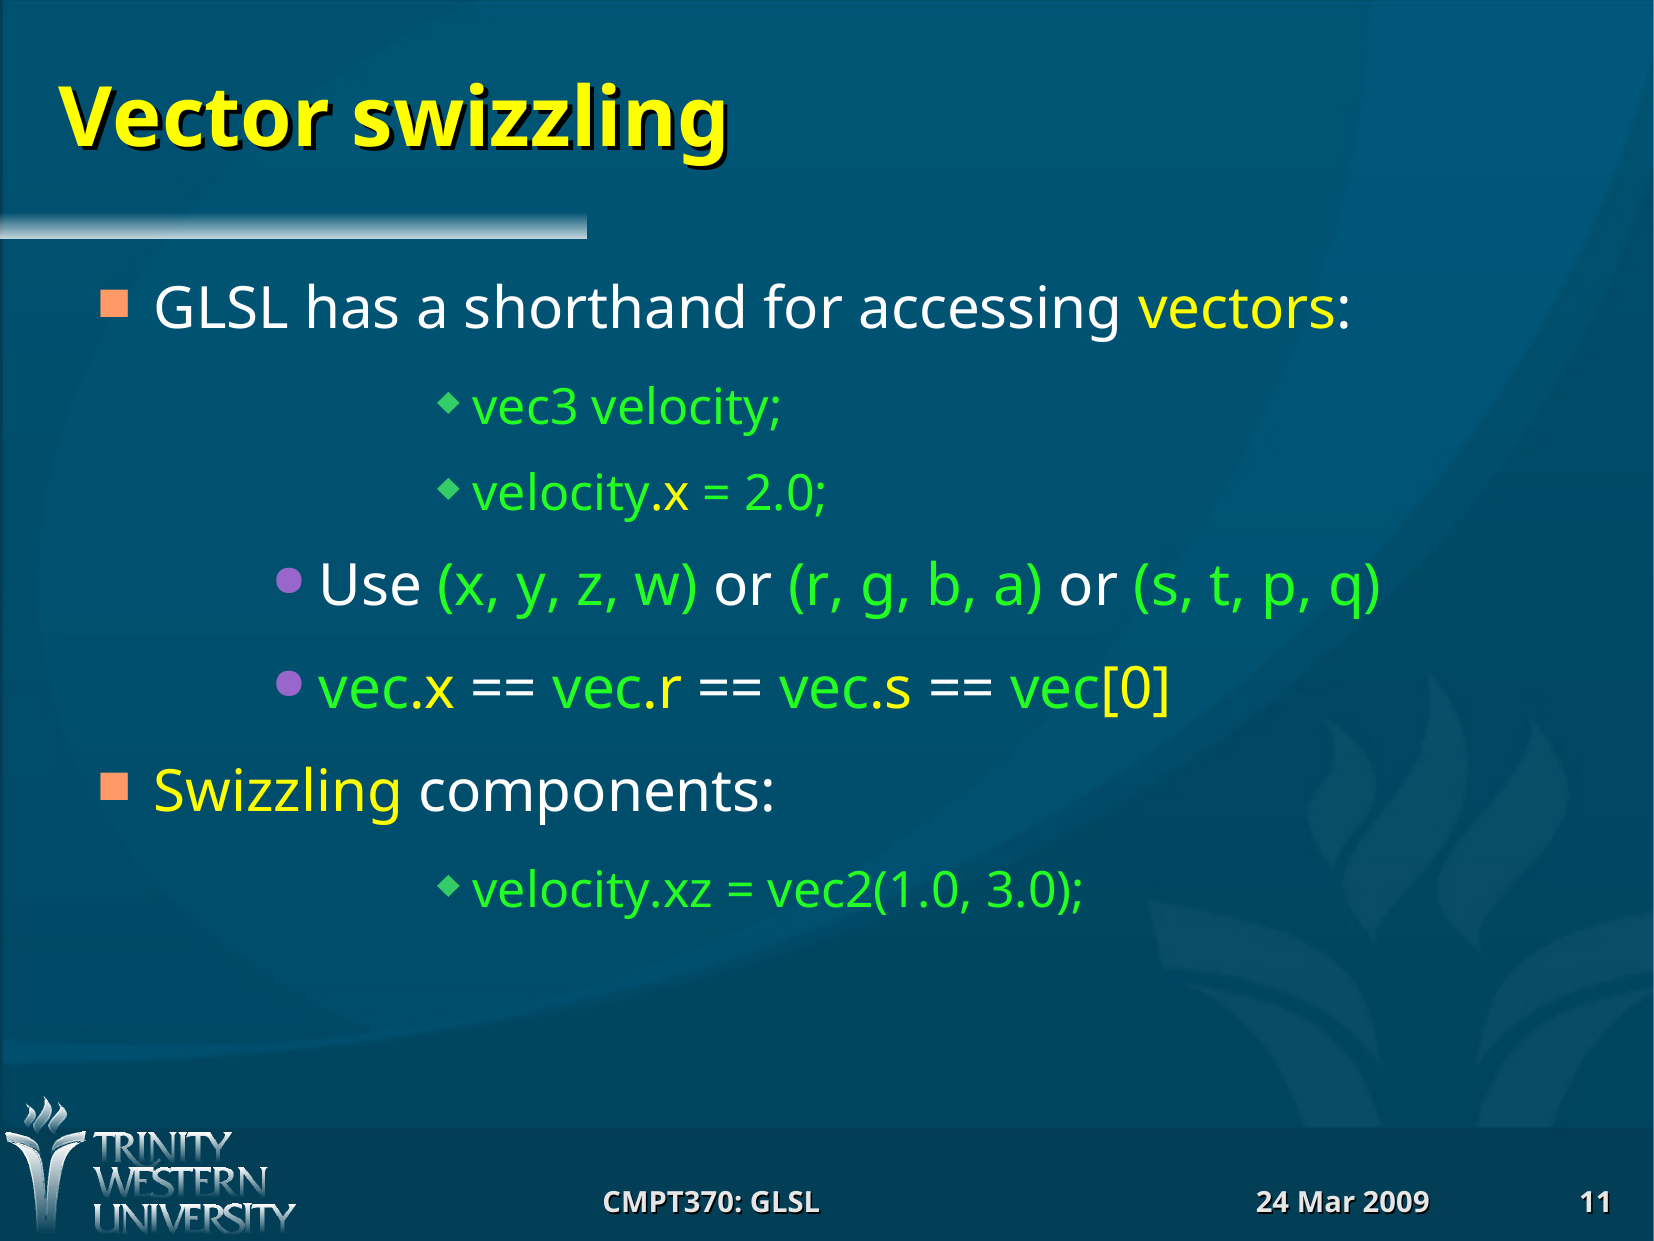

# Vector swizzling
GLSL has a shorthand for accessing vectors:
vec3 velocity;
velocity.x = 2.0;
Use (x, y, z, w) or (r, g, b, a) or (s, t, p, q)
vec.x == vec.r == vec.s == vec[0]
Swizzling components:
velocity.xz = vec2(1.0, 3.0);
CMPT370: GLSL
24 Mar 2009
11